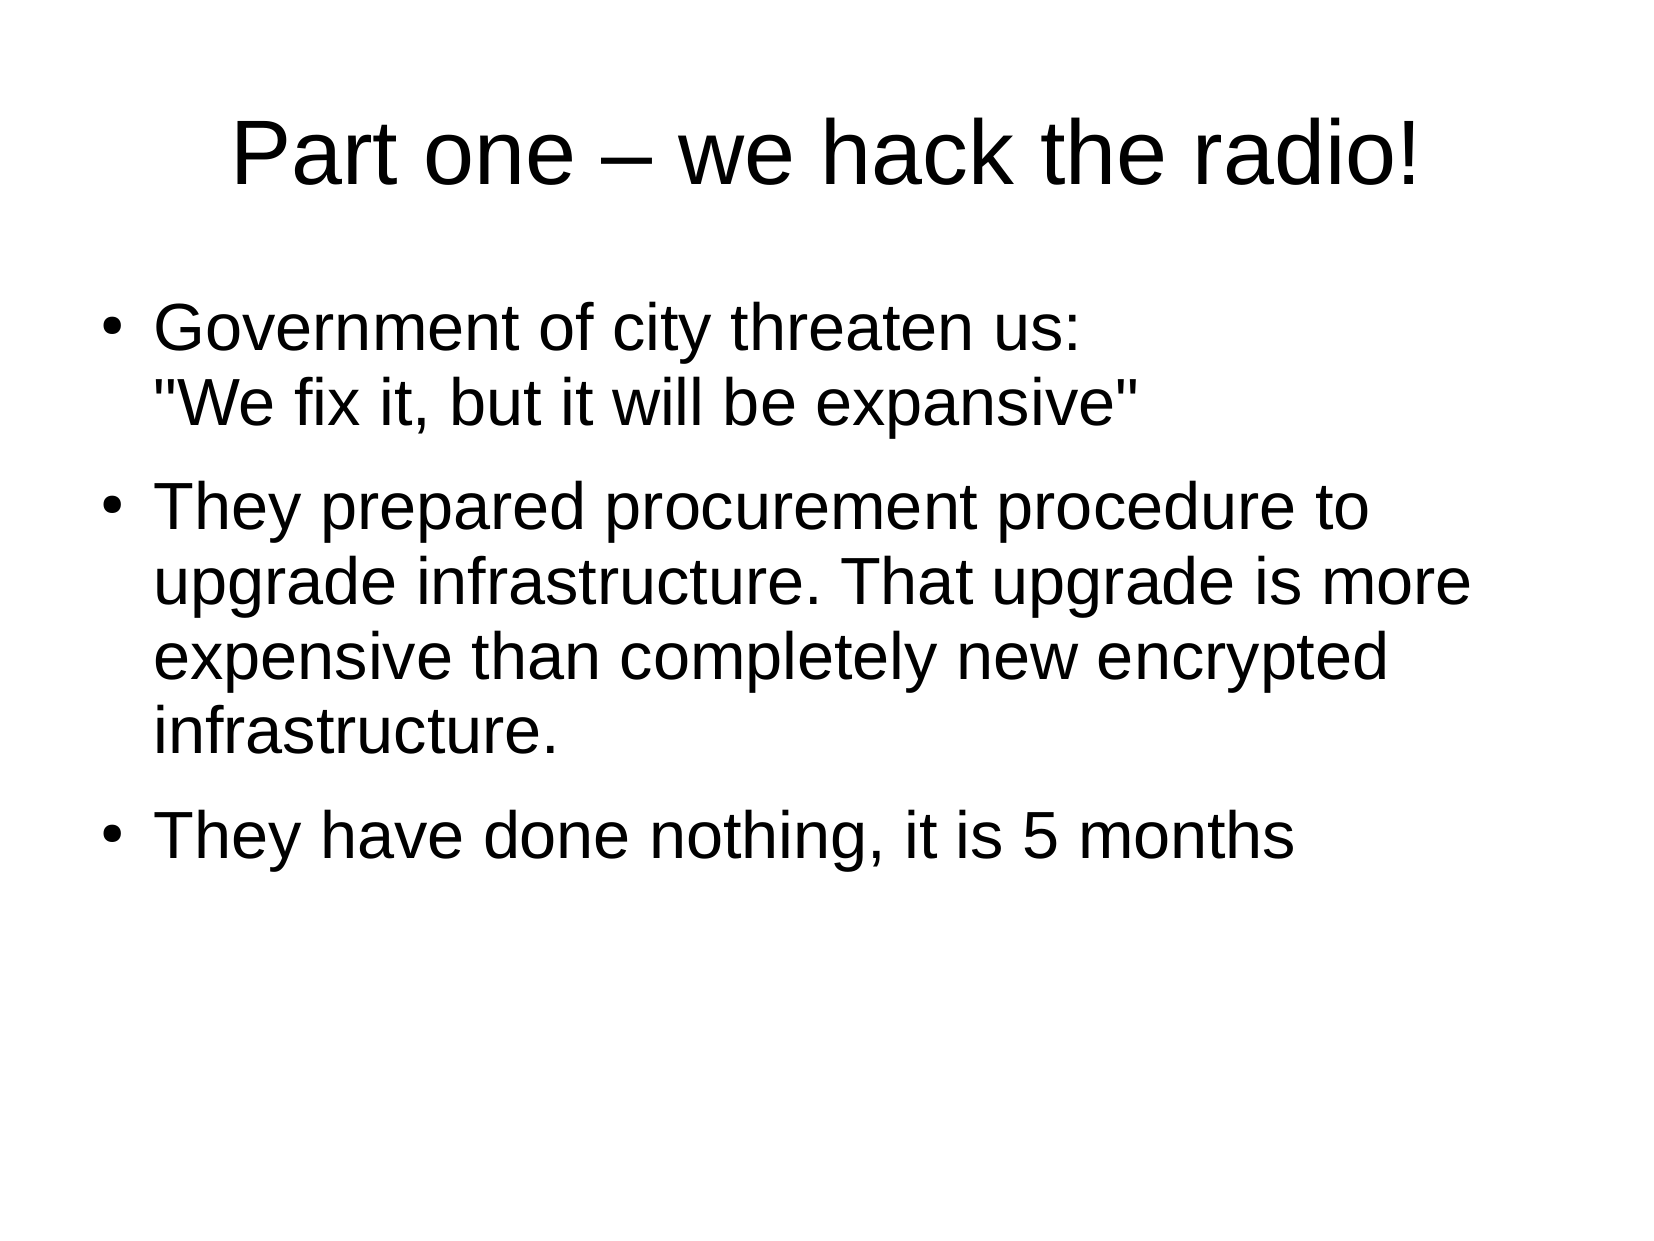

# Part one – we hack the radio!
Government of city threaten us:
"We fix it, but it will be expansive"
They prepared procurement procedure to upgrade infrastructure. That upgrade is more expensive than completely new encrypted infrastructure.
They have done nothing, it is 5 months